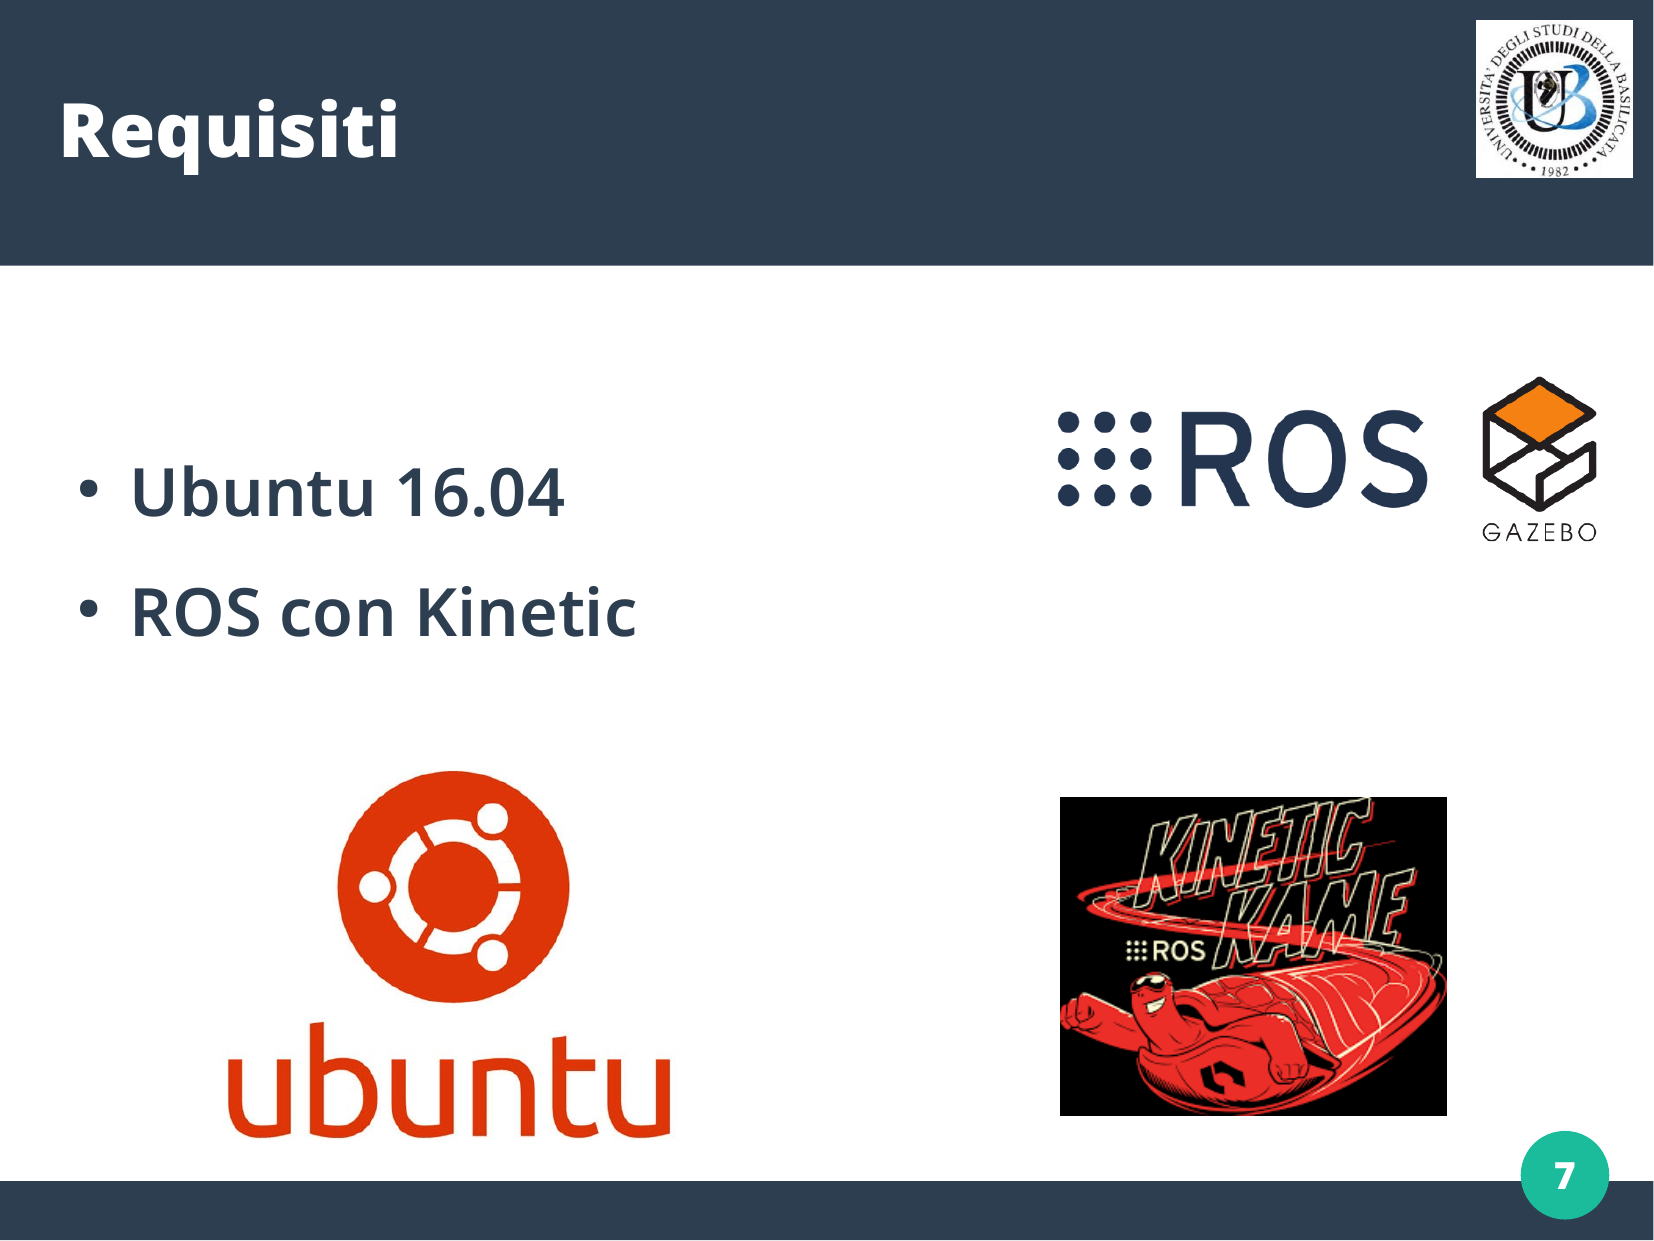

# Requisiti
Ubuntu 16.04
ROS con Kinetic
7